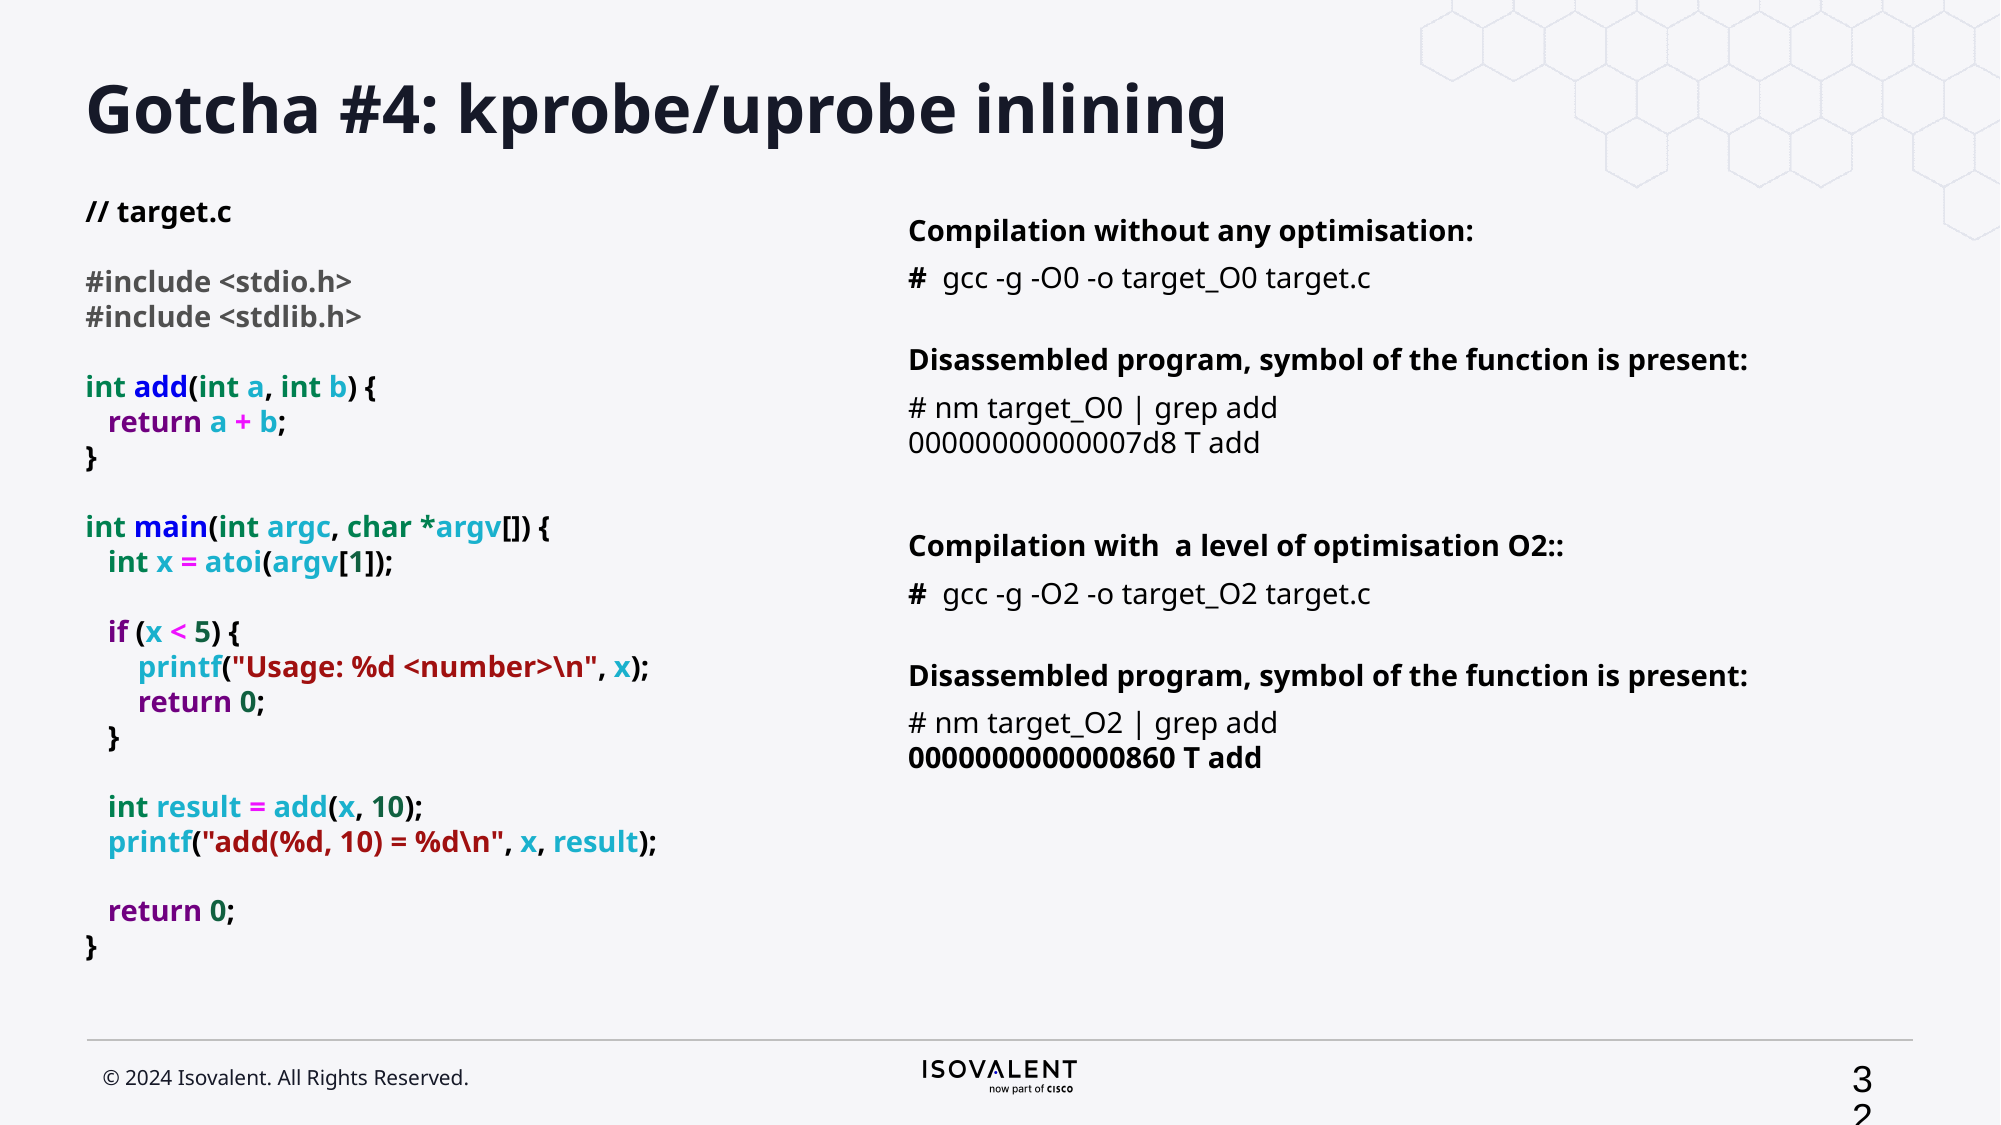

# Gotcha #4: kprobe/uprobe inlining
// target.c
#include <stdio.h>
#include <stdlib.h>
int add(int a, int b) {
 return a + b;
}
int main(int argc, char *argv[]) {
 int x = atoi(argv[1]);
 if (x < 5) {
 printf("Usage: %d \n", x);
 return 0;
 }
 int result = add(x, 10);
 printf("add(%d, 10) = %d\n", x, result);
 return 0;
}
Compilation without any optimisation:
# gcc -g -O0 -o target_O0 target.c
Disassembled program, symbol of the function is present:
# nm target_O0 | grep add
00000000000007d8 T add
Compilation with a level of optimisation O2::
# gcc -g -O2 -o target_O2 target.c
Disassembled program, symbol of the function is present:
# nm target_O2 | grep add
0000000000000860 T add